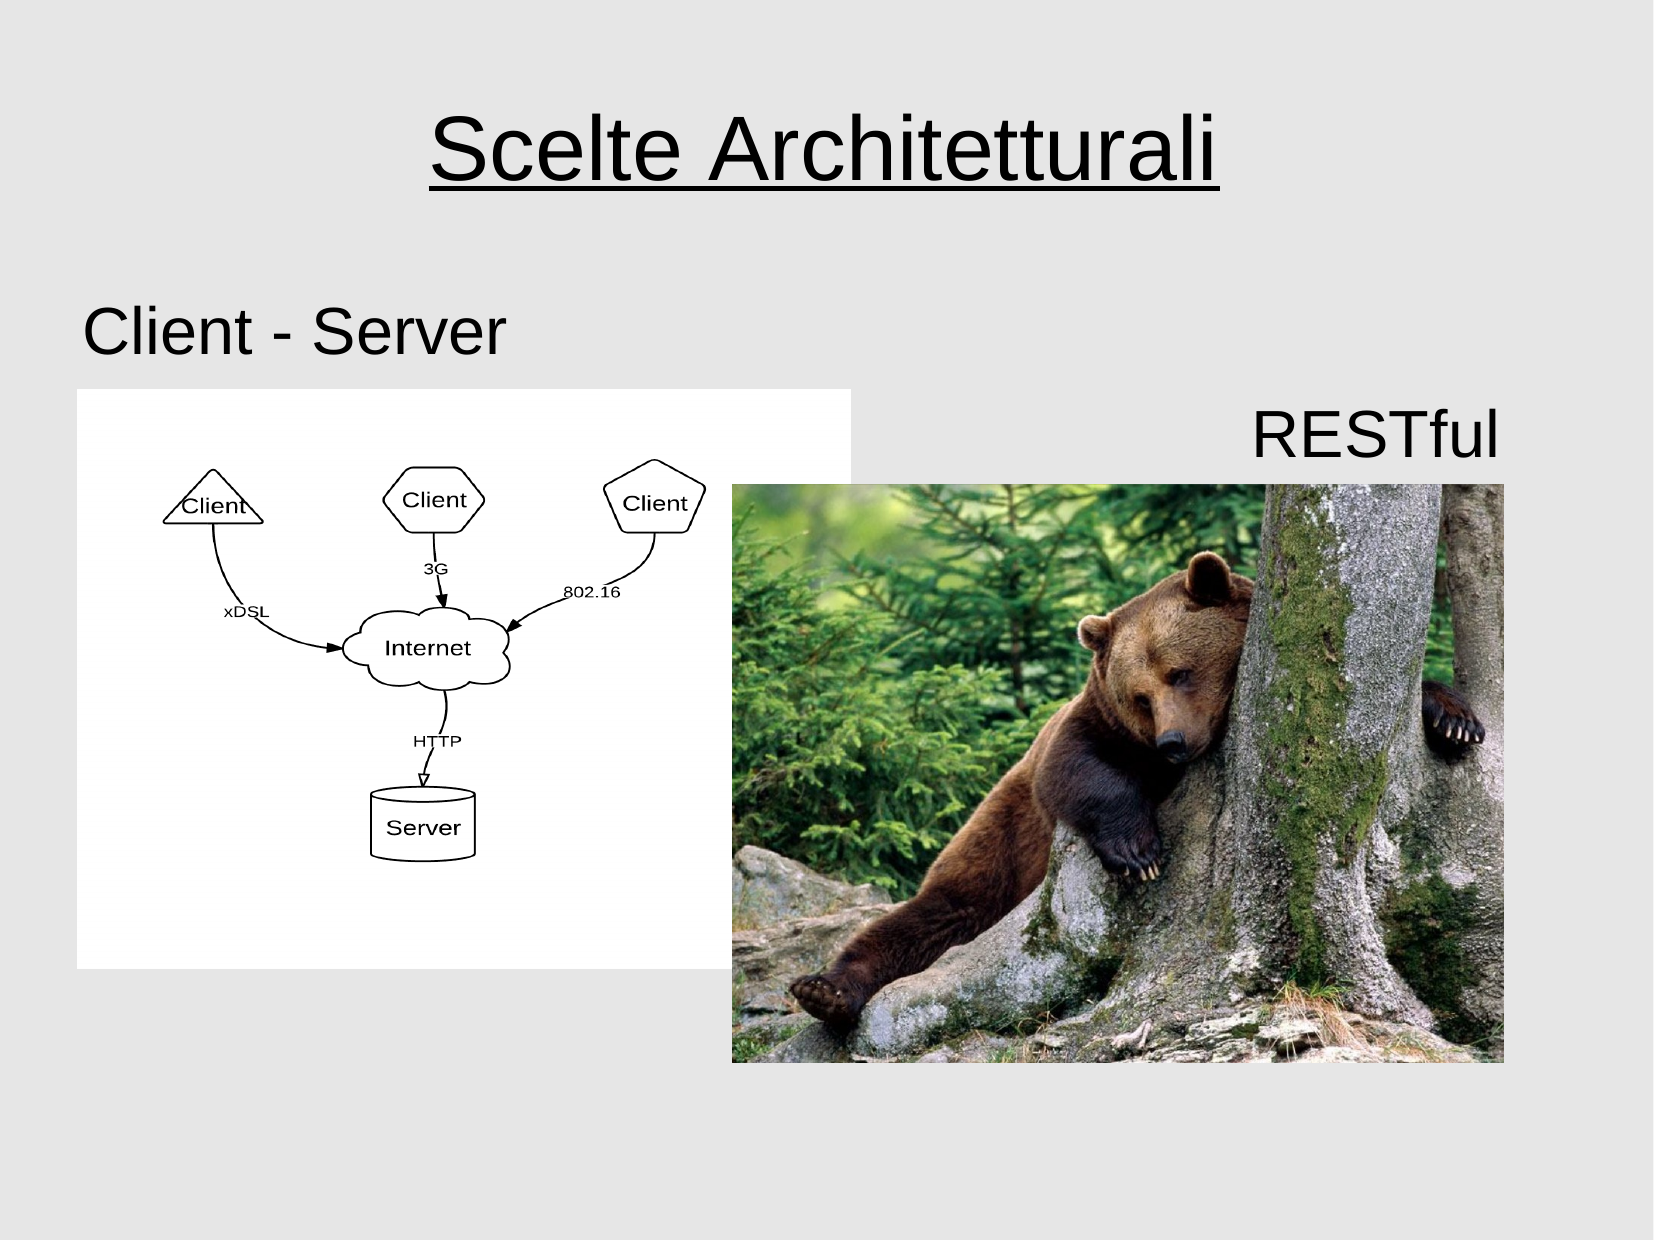

# Scelte Architetturali
Client - Server
RESTful